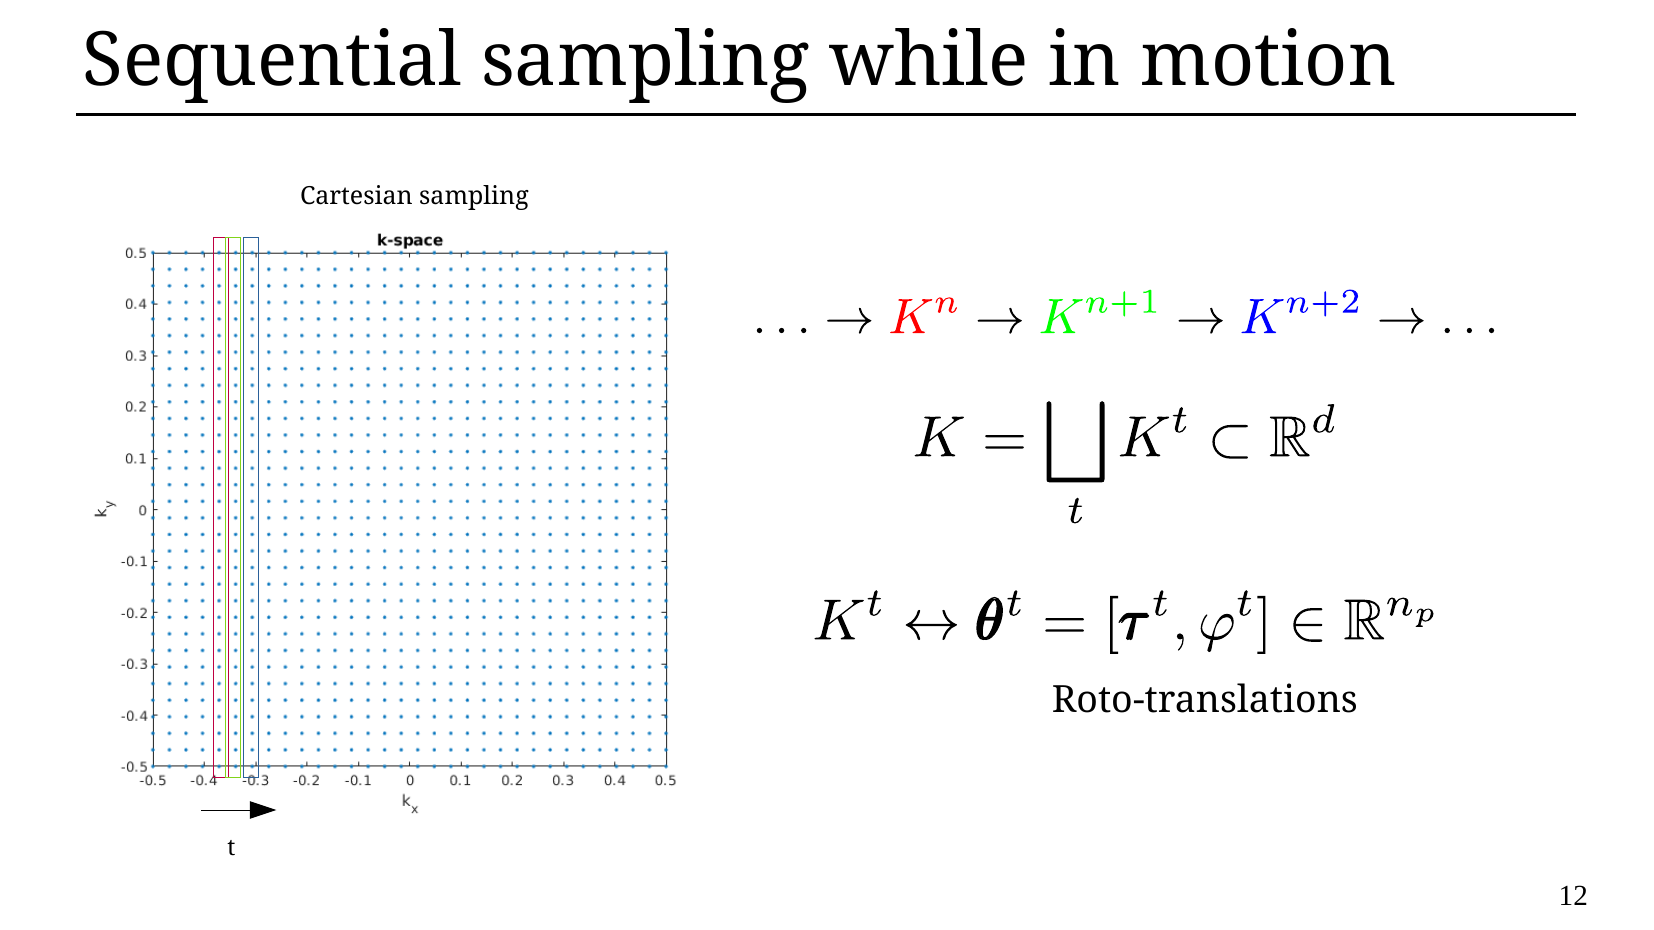

# Sequential sampling while in motion
Cartesian sampling
Roto-translations
t